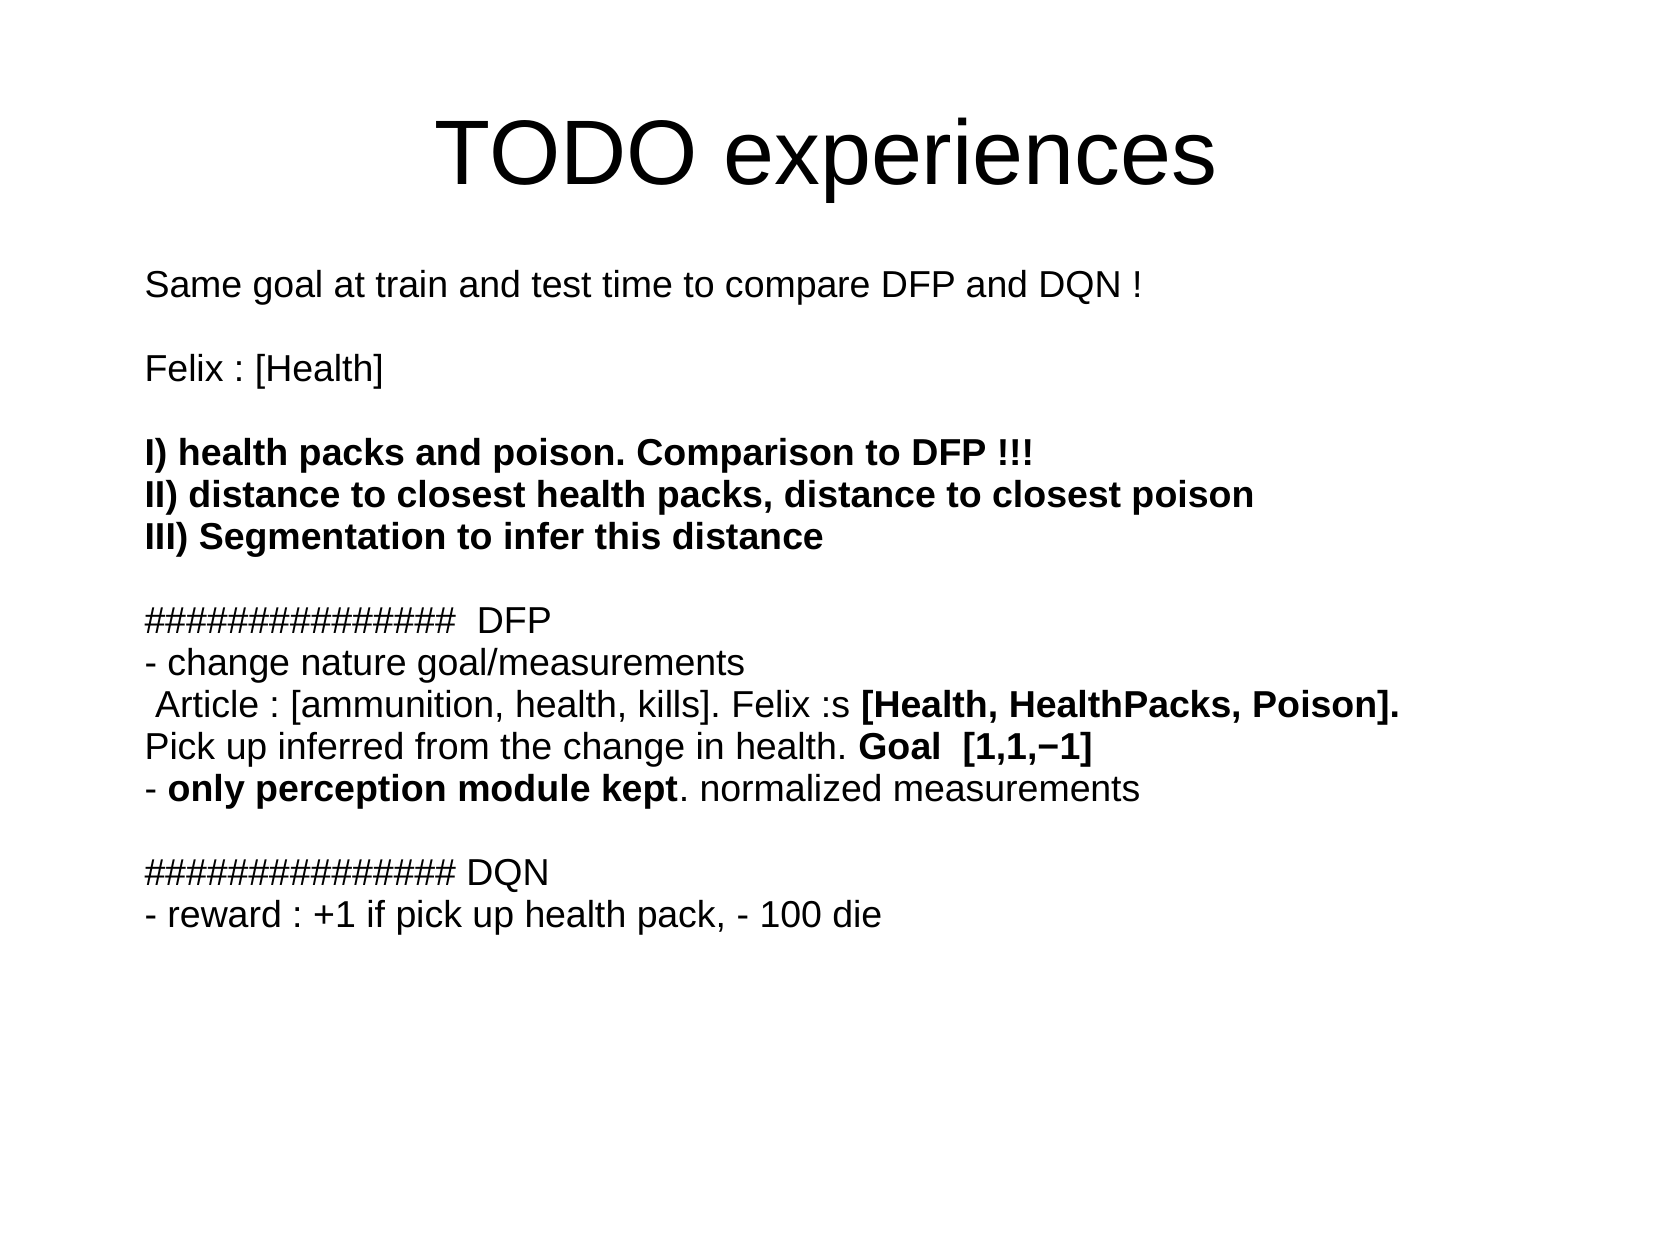

# TODO experiences
Same goal at train and test time to compare DFP and DQN !
Felix : [Health]
I) health packs and poison. Comparison to DFP !!!
II) distance to closest health packs, distance to closest poison
III) Segmentation to infer this distance
###############  DFP
- change nature goal/measurements
 Article : [ammunition, health, kills]. Felix :s [Health, HealthPacks, Poison].
Pick up inferred from the change in health. Goal [1,1,−1]
- only perception module kept. normalized measurements
############### DQN
- reward : +1 if pick up health pack, - 100 die